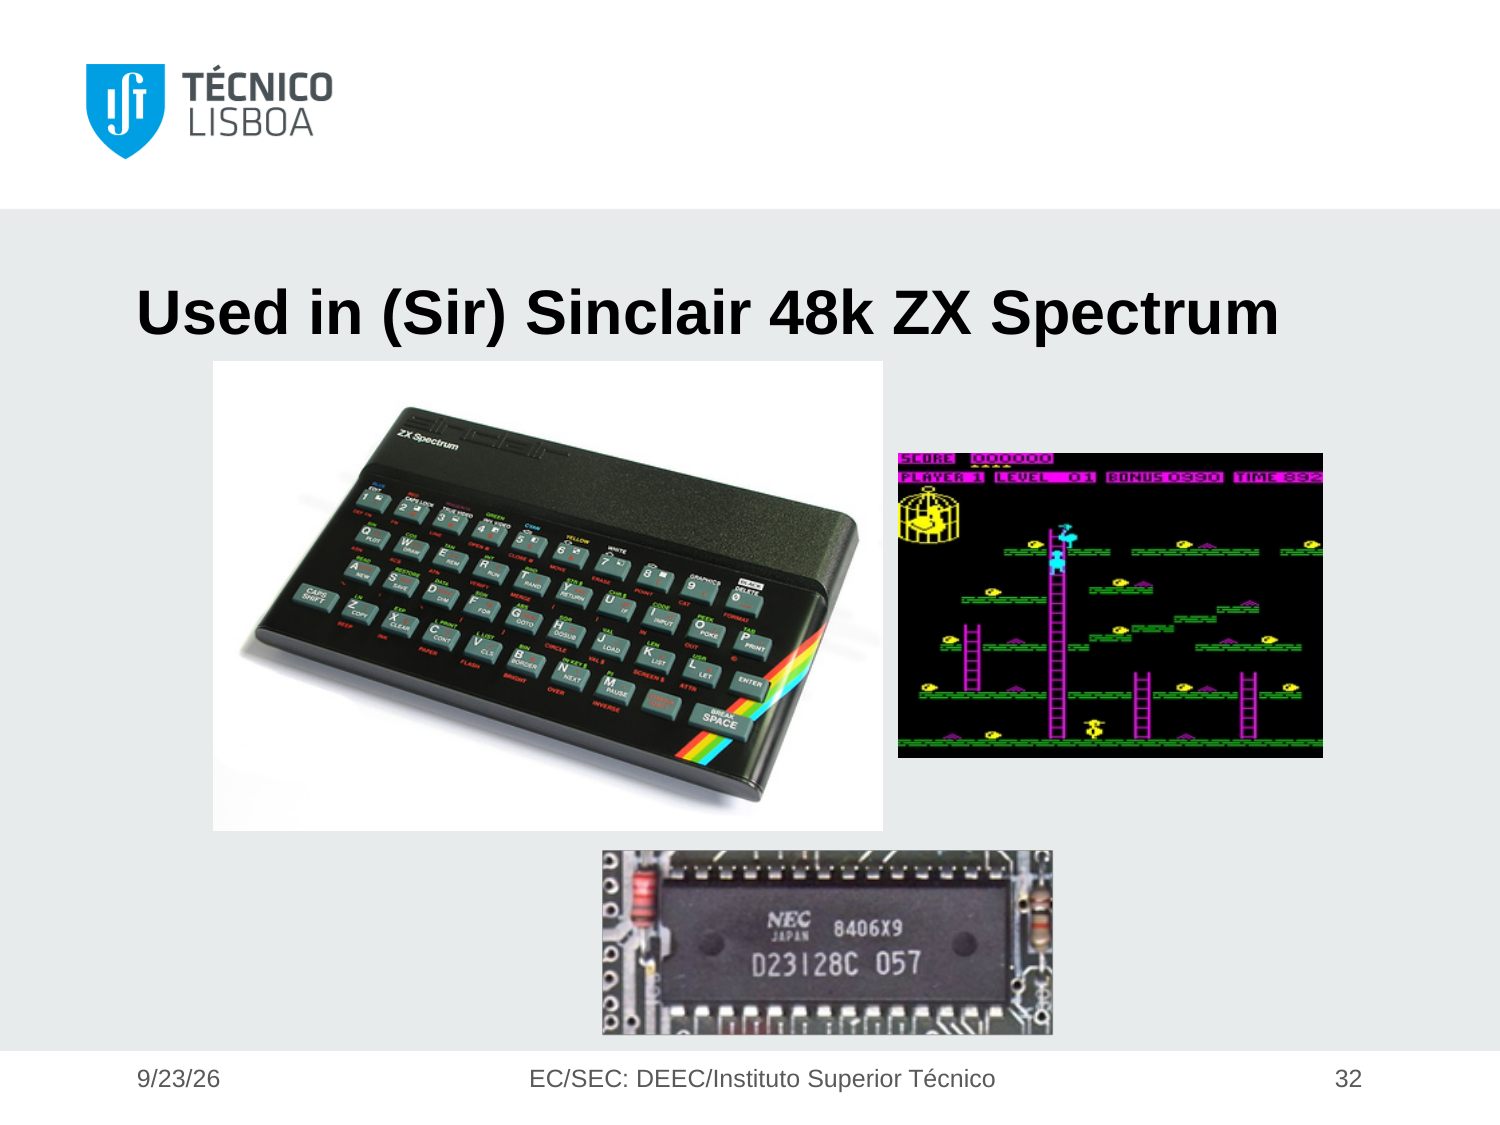

# Used in (Sir) Sinclair 48k ZX Spectrum
EC/SEC: DEEC/Instituto Superior Técnico